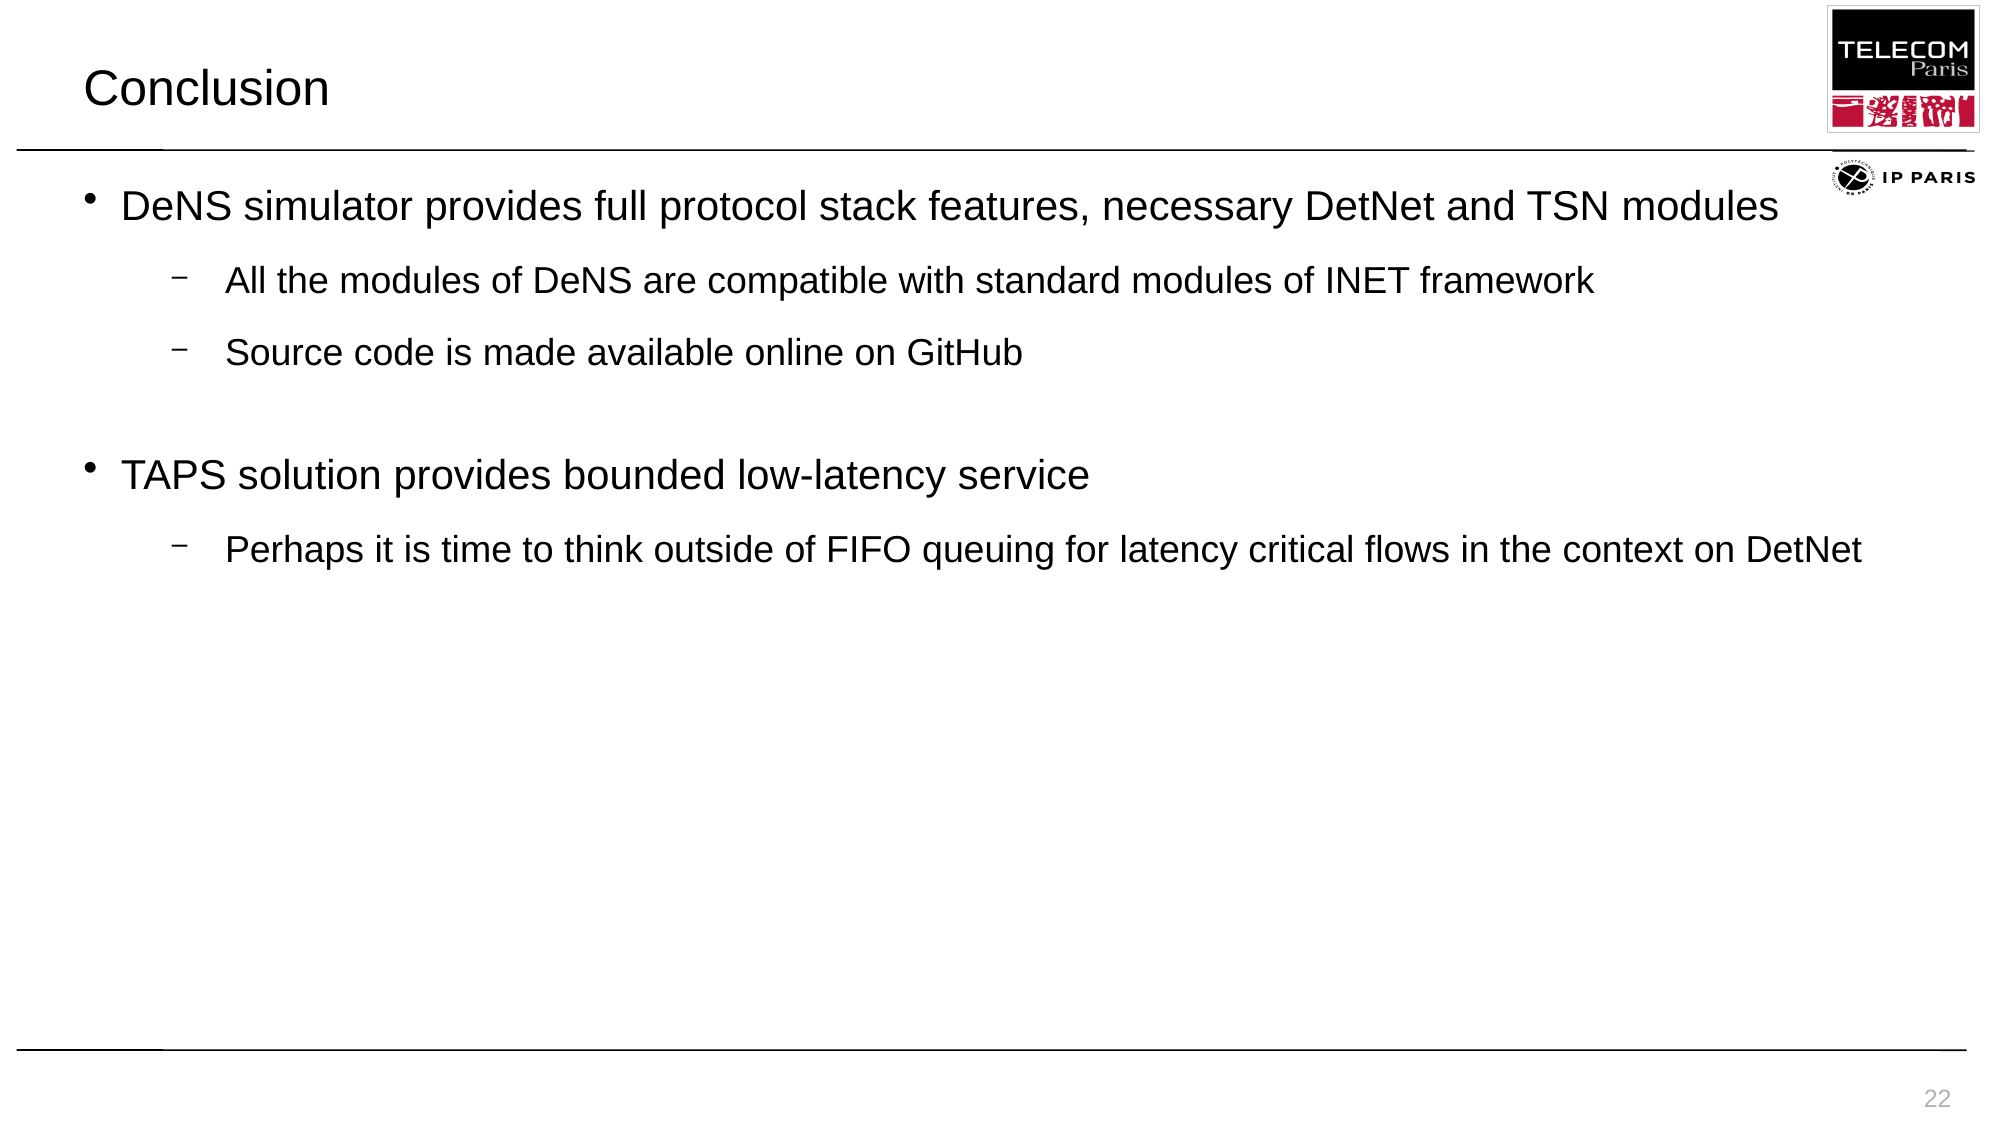

# Conclusion
DeNS simulator provides full protocol stack features, necessary DetNet and TSN modules
All the modules of DeNS are compatible with standard modules of INET framework
Source code is made available online on GitHub
TAPS solution provides bounded low-latency service
Perhaps it is time to think outside of FIFO queuing for latency critical flows in the context on DetNet